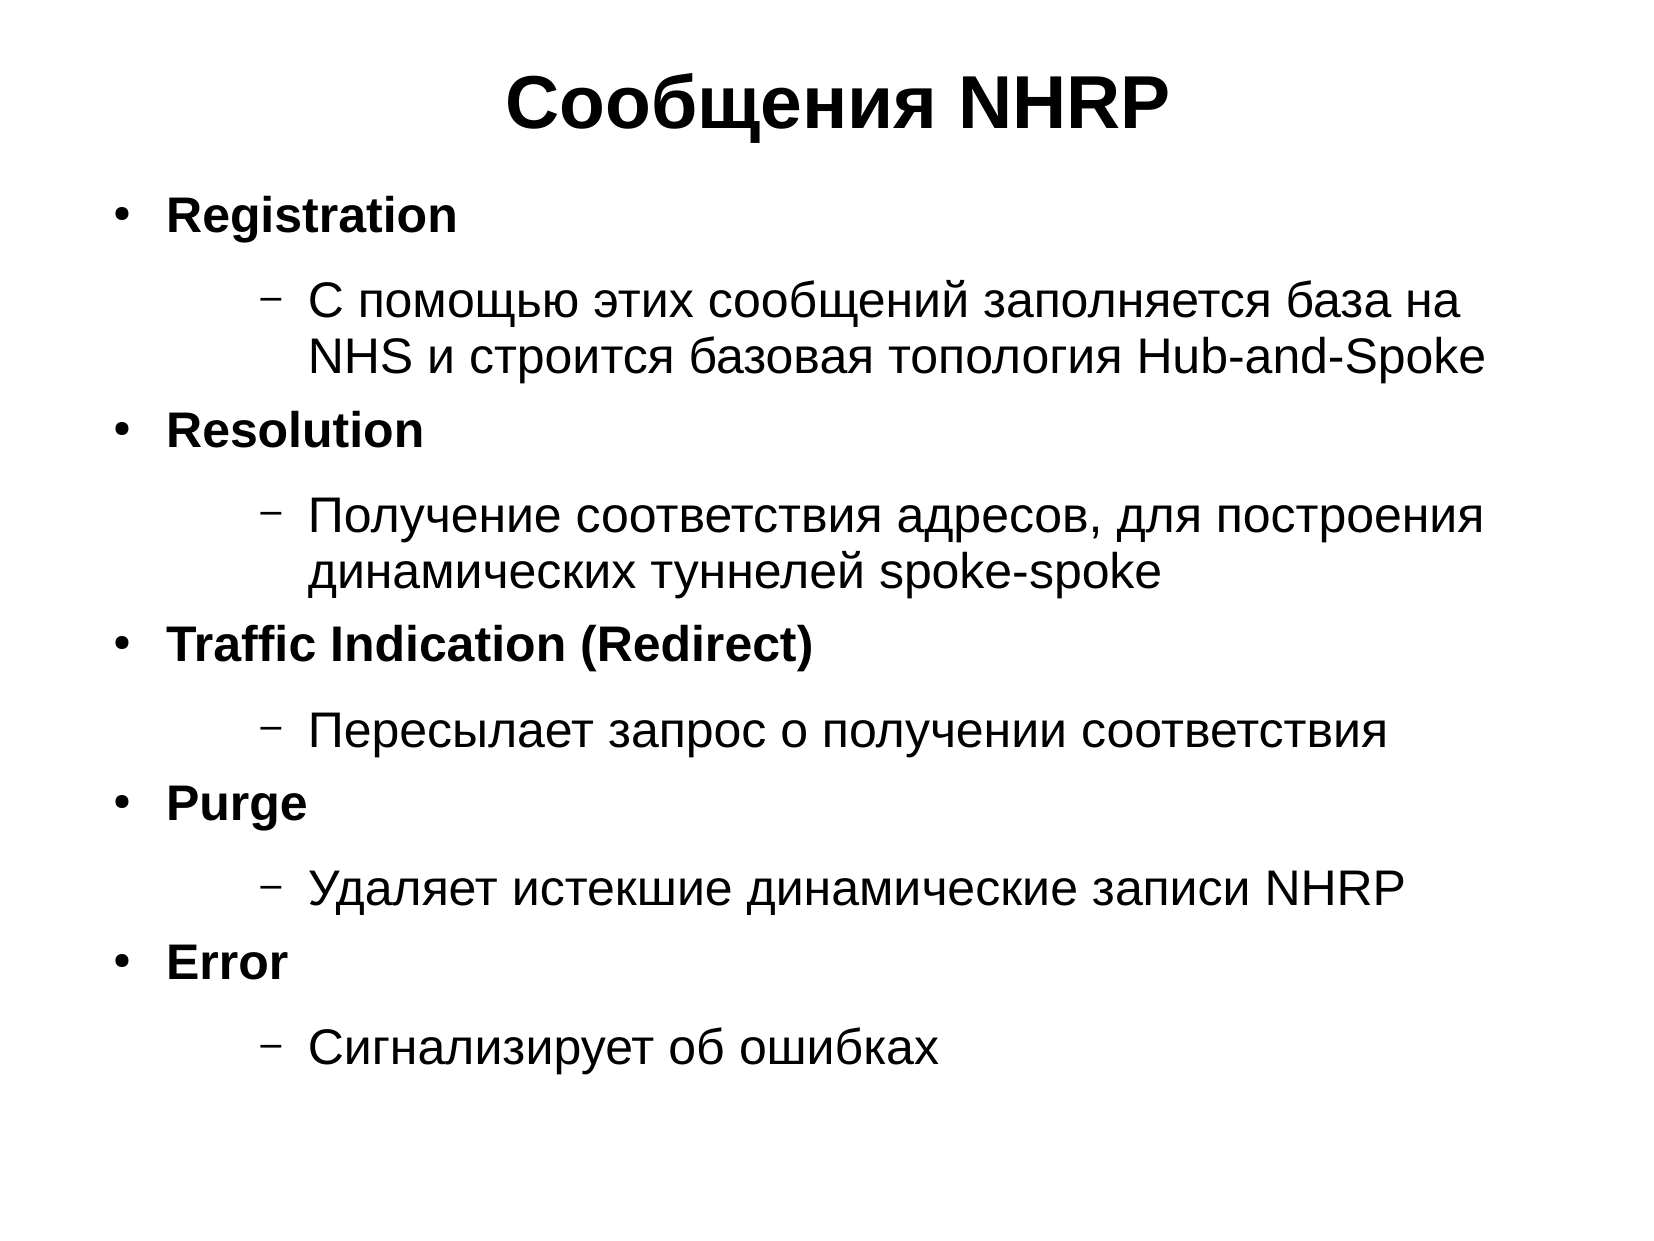

Сообщения NHRP
# Registration
С помощью этих сообщений заполняется база на NHS и строится базовая топология Hub-and-Spoke
Resolution
Получение соответствия адресов, для построения динамических туннелей spoke-spoke
Traffic Indication (Redirect)
Пересылает запрос о получении соответствия
Purge
Удаляет истекшие динамические записи NHRP
Error
Сигнализирует об ошибках